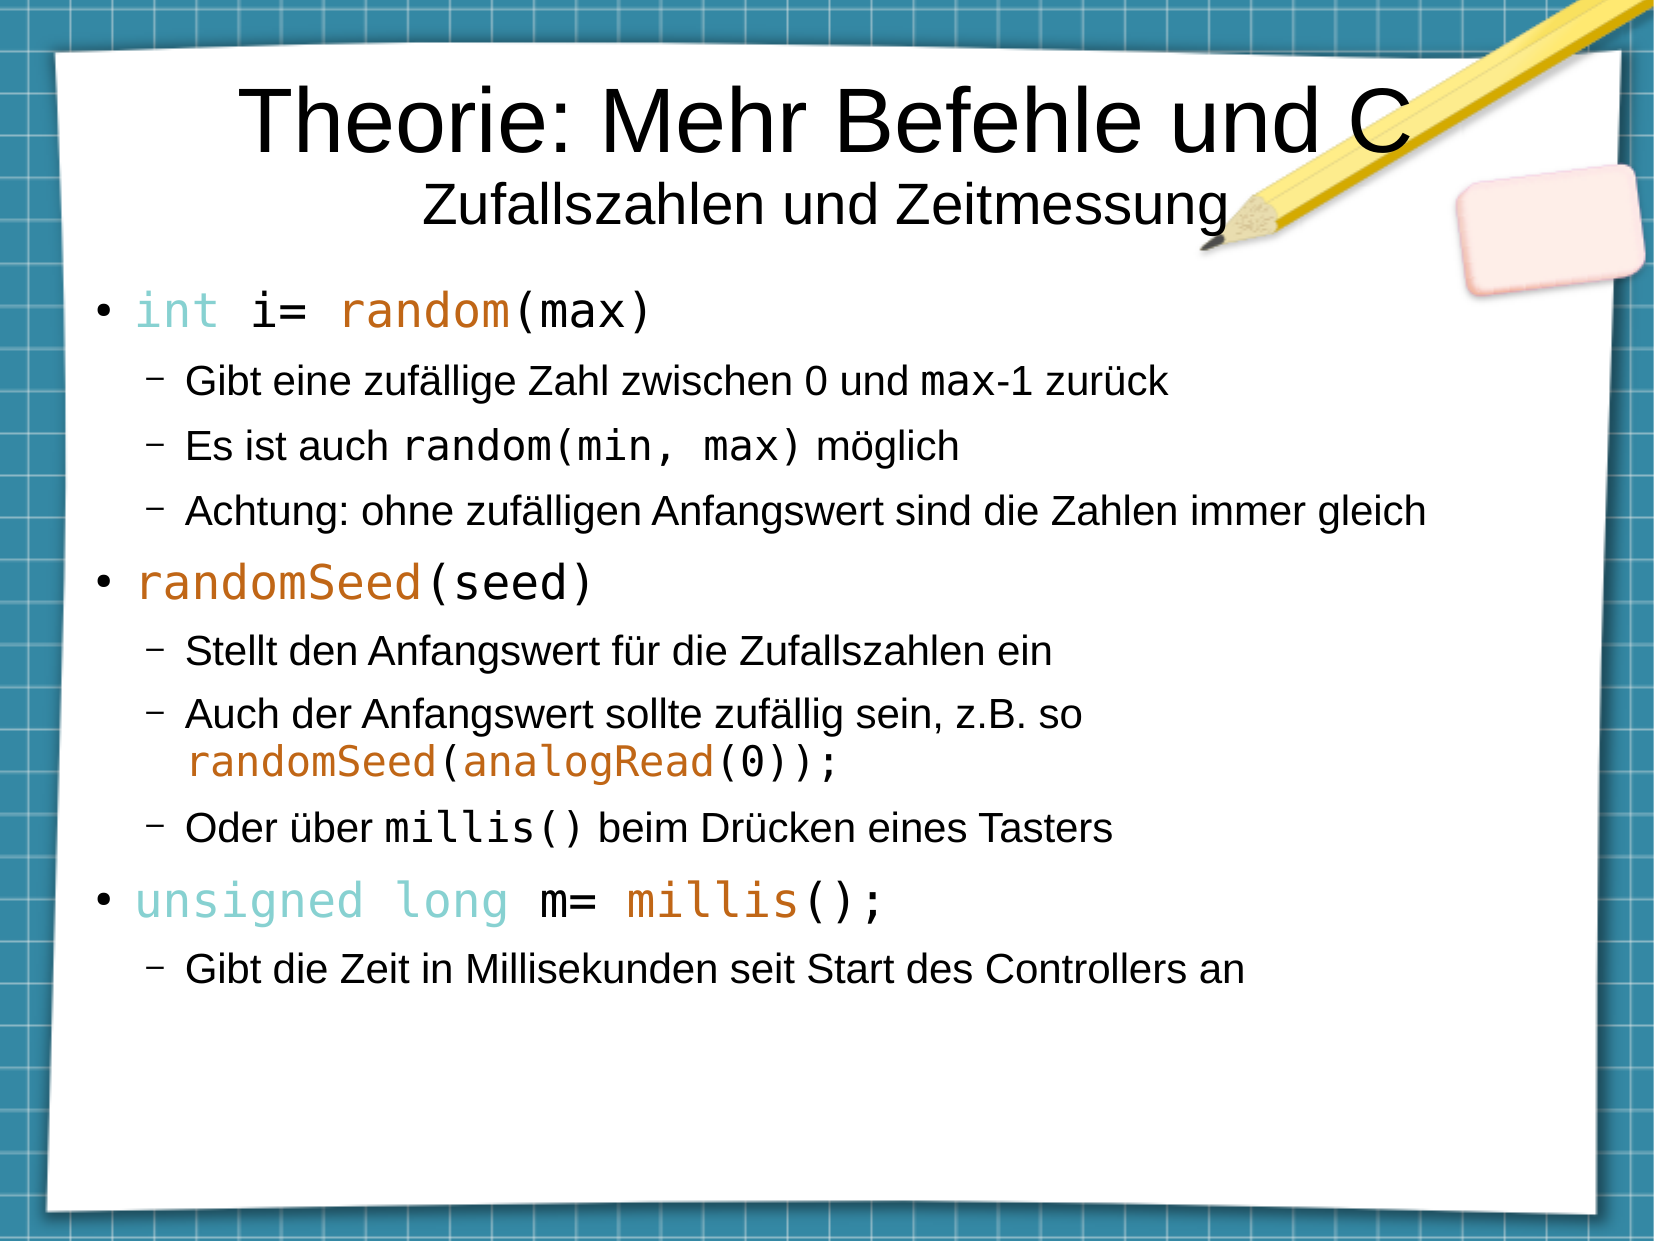

# Theorie: Mehr Befehle und C Zufallszahlen und Zeitmessung
int i= random(max)
Gibt eine zufällige Zahl zwischen 0 und max-1 zurück
Es ist auch random(min, max) möglich
Achtung: ohne zufälligen Anfangswert sind die Zahlen immer gleich
randomSeed(seed)
Stellt den Anfangswert für die Zufallszahlen ein
Auch der Anfangswert sollte zufällig sein, z.B. so randomSeed(analogRead(0));
Oder über millis() beim Drücken eines Tasters
unsigned long m= millis();
Gibt die Zeit in Millisekunden seit Start des Controllers an